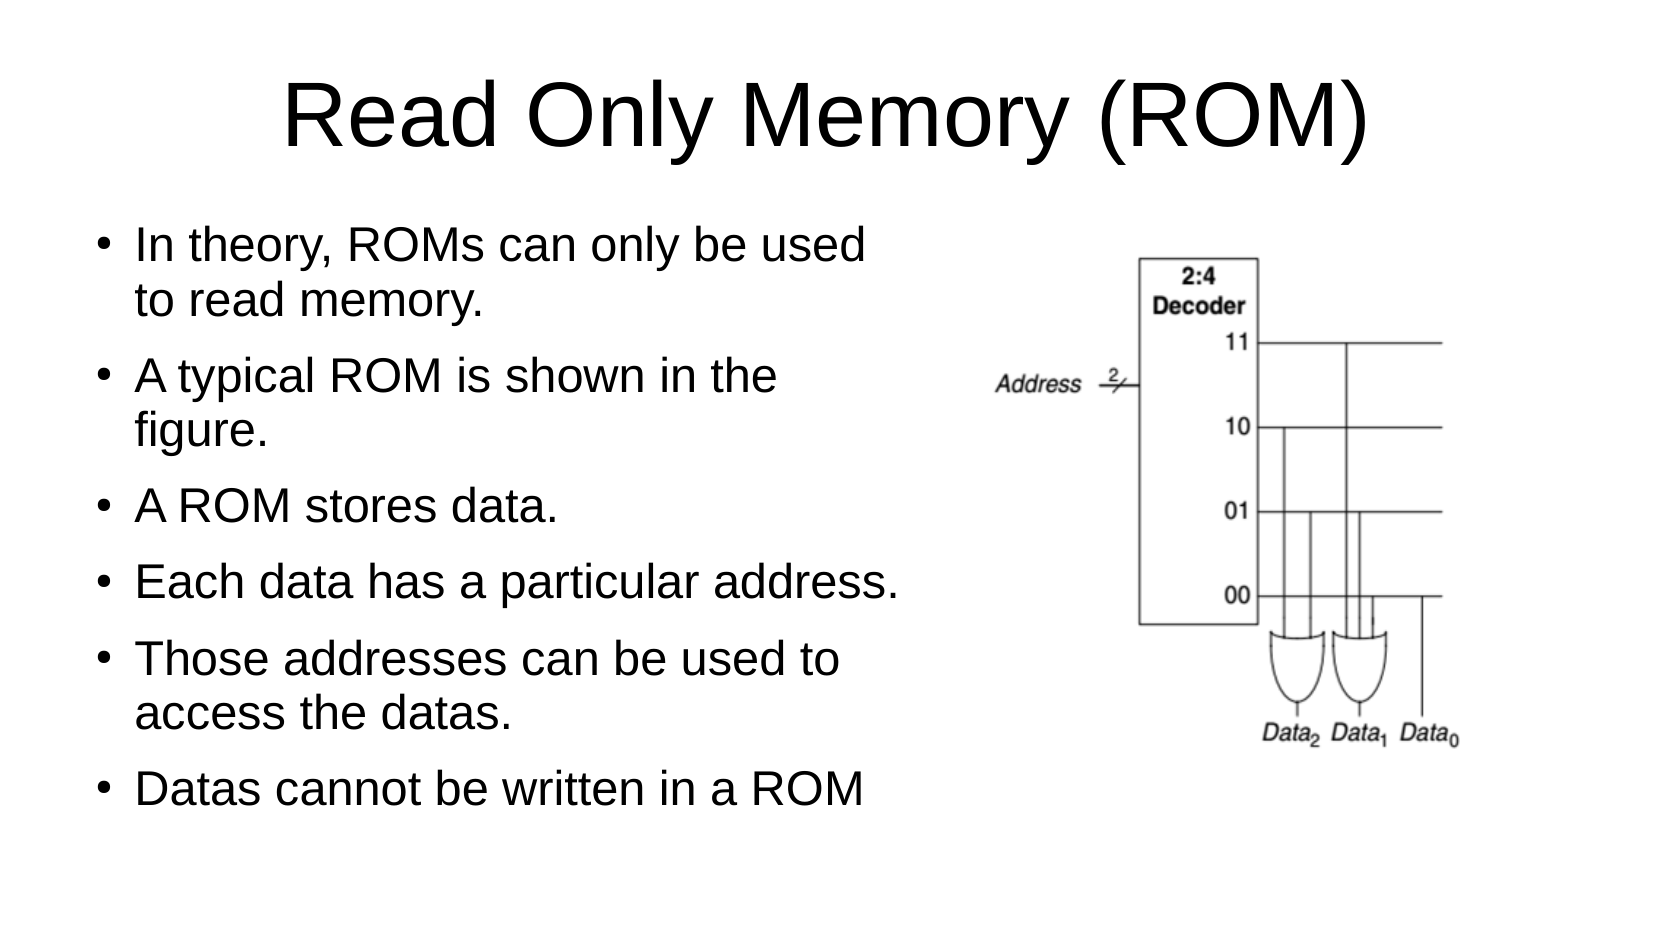

# Read Only Memory (ROM)
In theory, ROMs can only be used to read memory.
A typical ROM is shown in the figure.
A ROM stores data.
Each data has a particular address.
Those addresses can be used to access the datas.
Datas cannot be written in a ROM